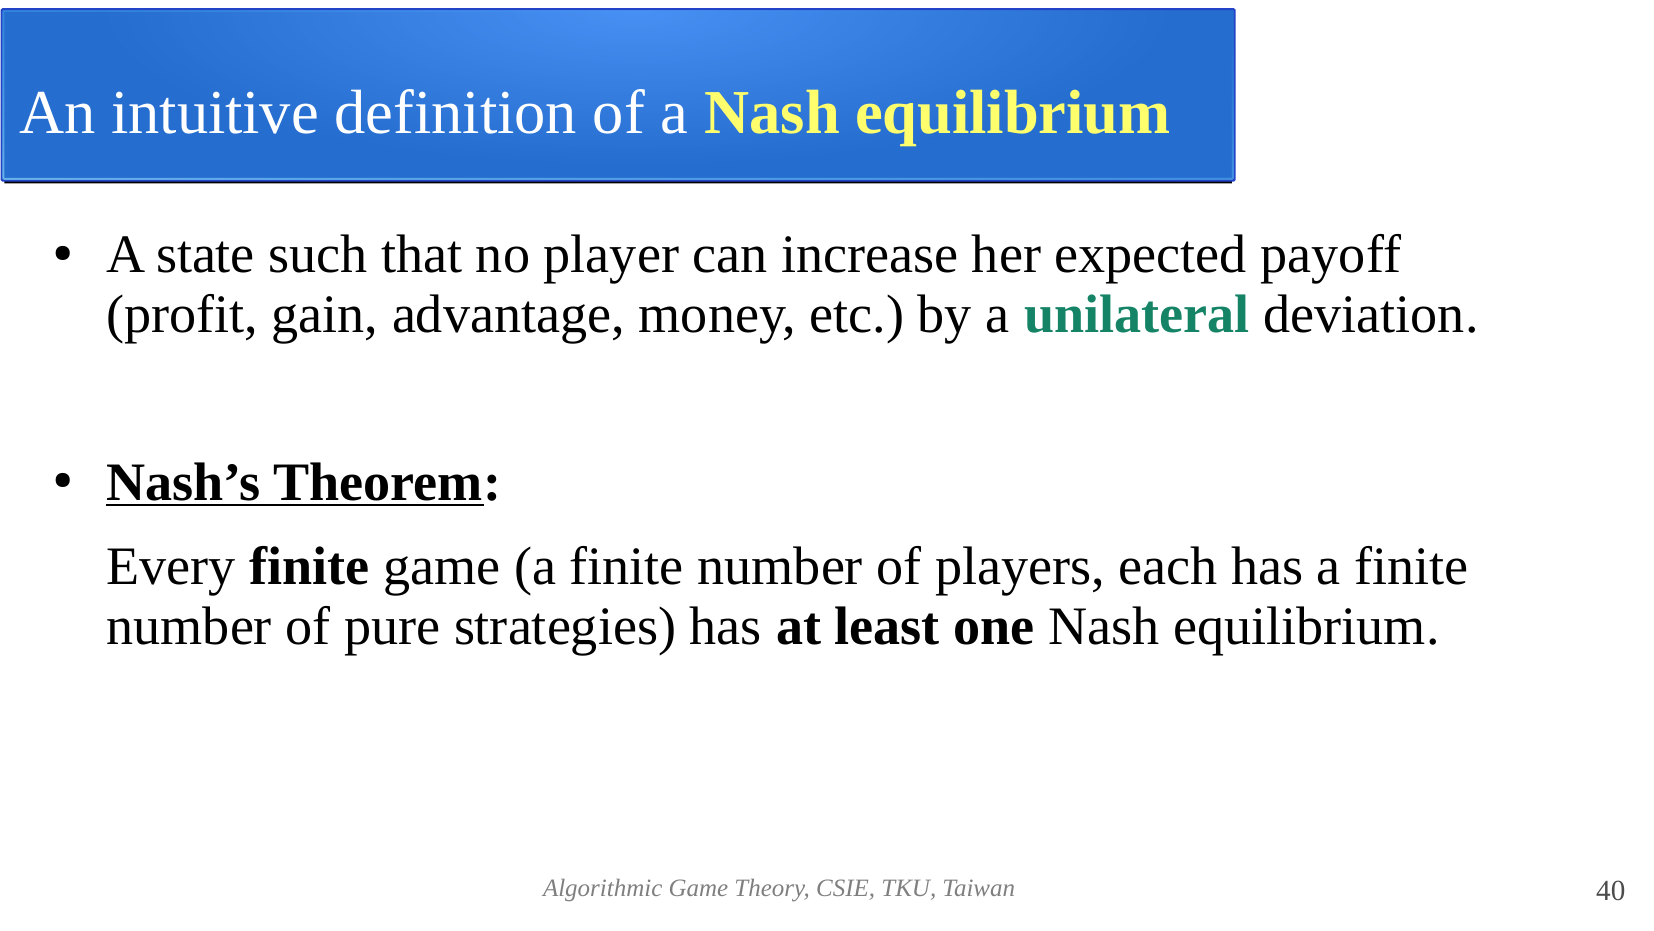

# An intuitive definition of a Nash equilibrium
A state such that no player can increase her expected payoff (profit, gain, advantage, money, etc.) by a unilateral deviation.
Nash’s Theorem:
Every finite game (a finite number of players, each has a finite number of pure strategies) has at least one Nash equilibrium.
Algorithmic Game Theory, CSIE, TKU, Taiwan
40